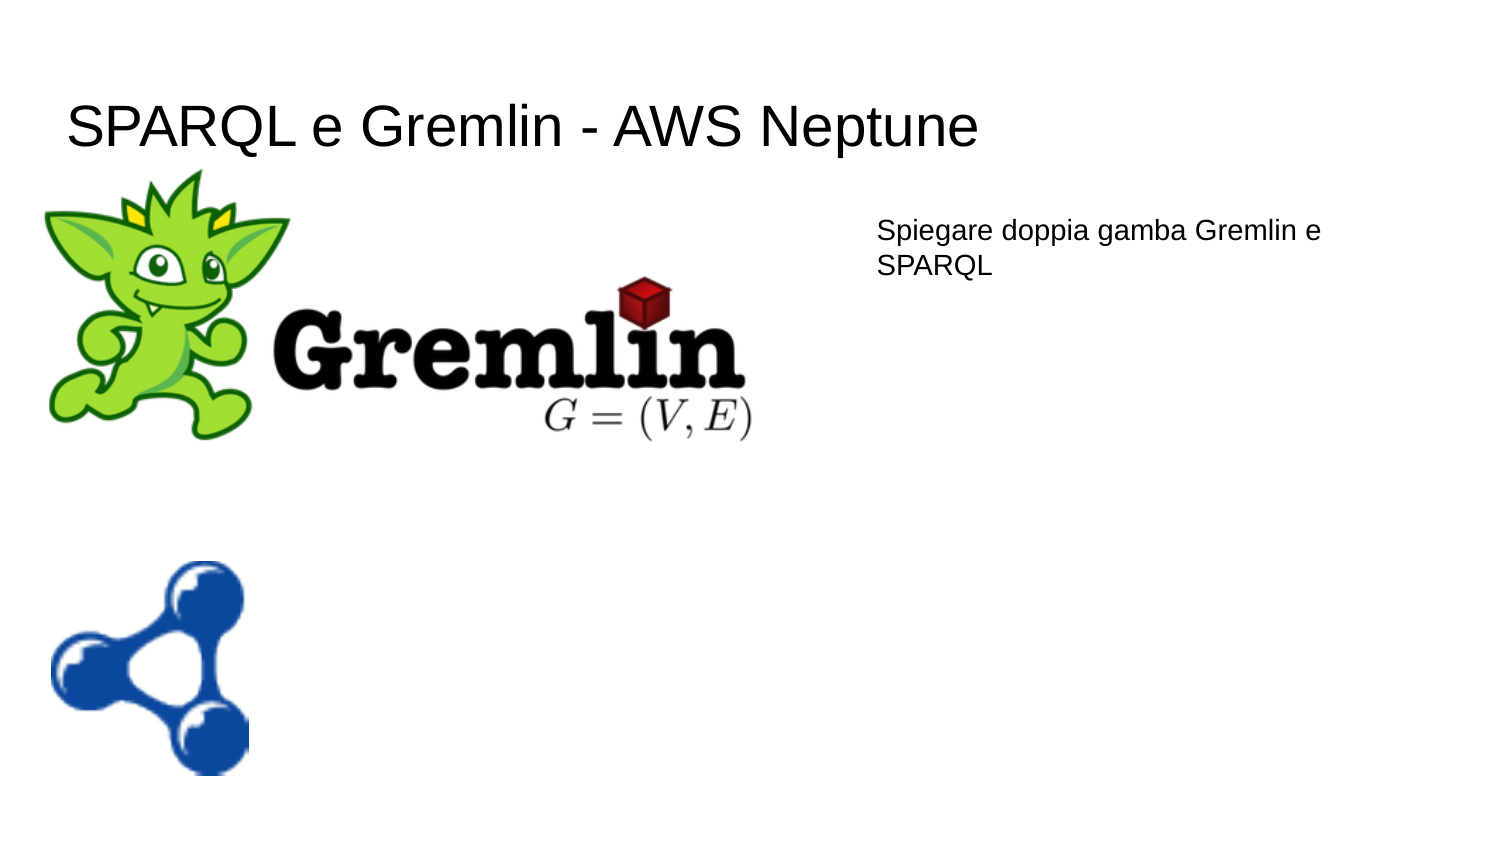

# SPARQL e Gremlin - AWS Neptune
Spiegare doppia gamba Gremlin e SPARQL